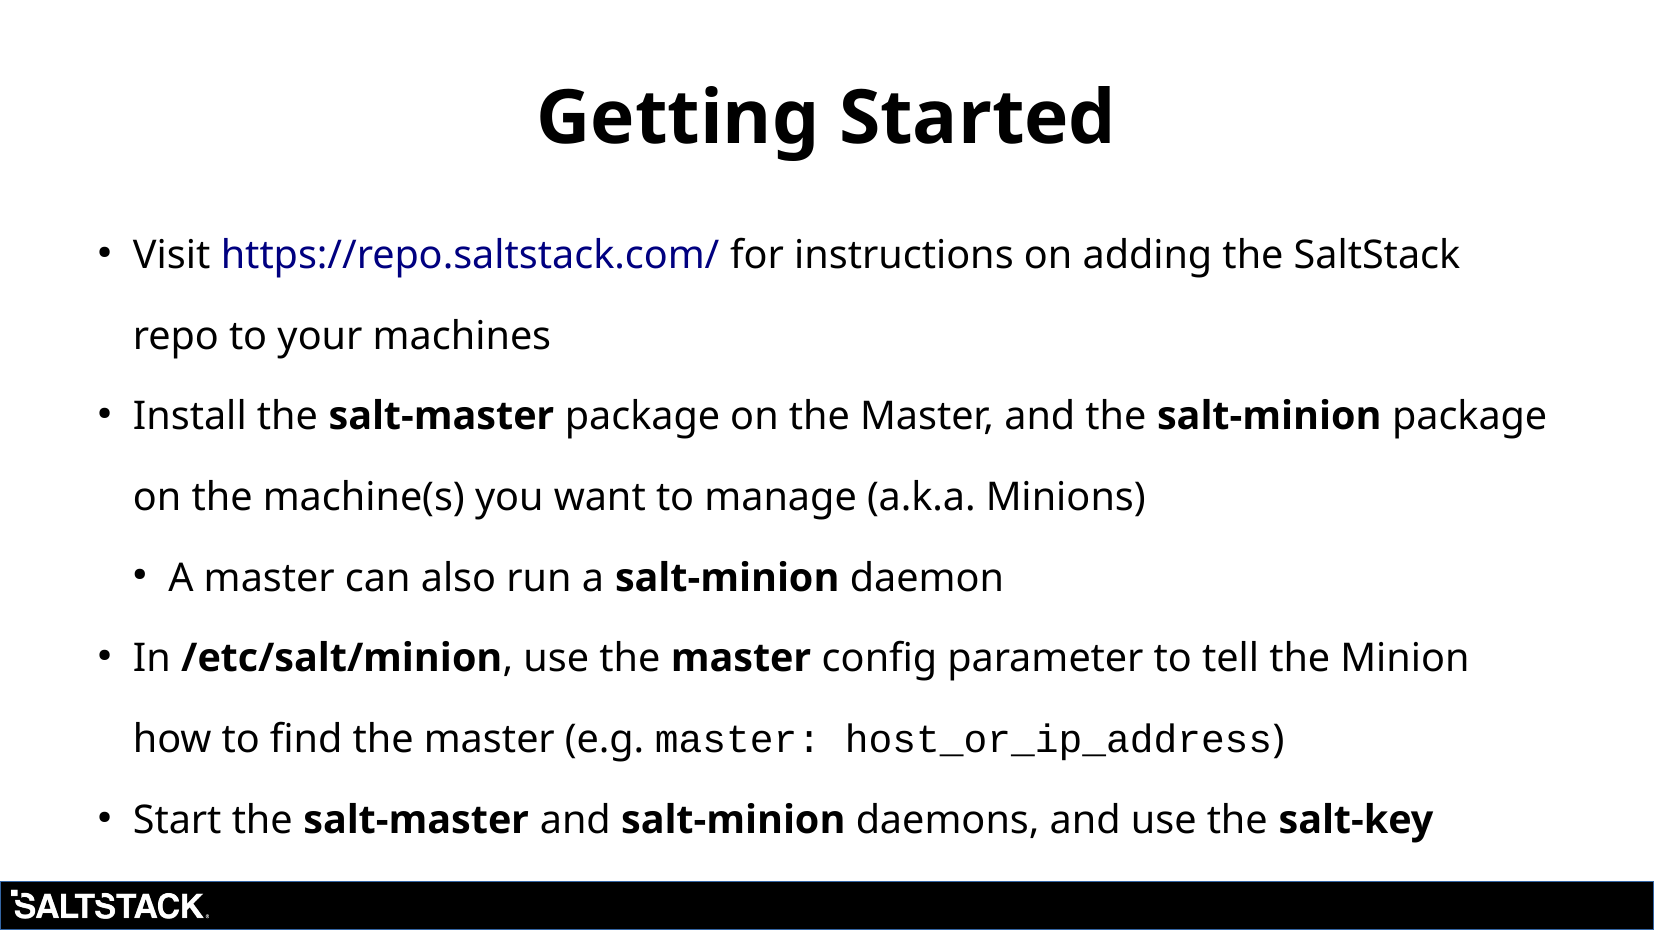

# Getting Started
Visit https://repo.saltstack.com/ for instructions on adding the SaltStack repo to your machines
Install the salt-master package on the Master, and the salt-minion package on the machine(s) you want to manage (a.k.a. Minions)
A master can also run a salt-minion daemon
In /etc/salt/minion, use the master config parameter to tell the Minion how to find the master (e.g. master: host_or_ip_address)
Start the salt-master and salt-minion daemons, and use the salt-key command on the Master to accept key exchange requests from Minions.